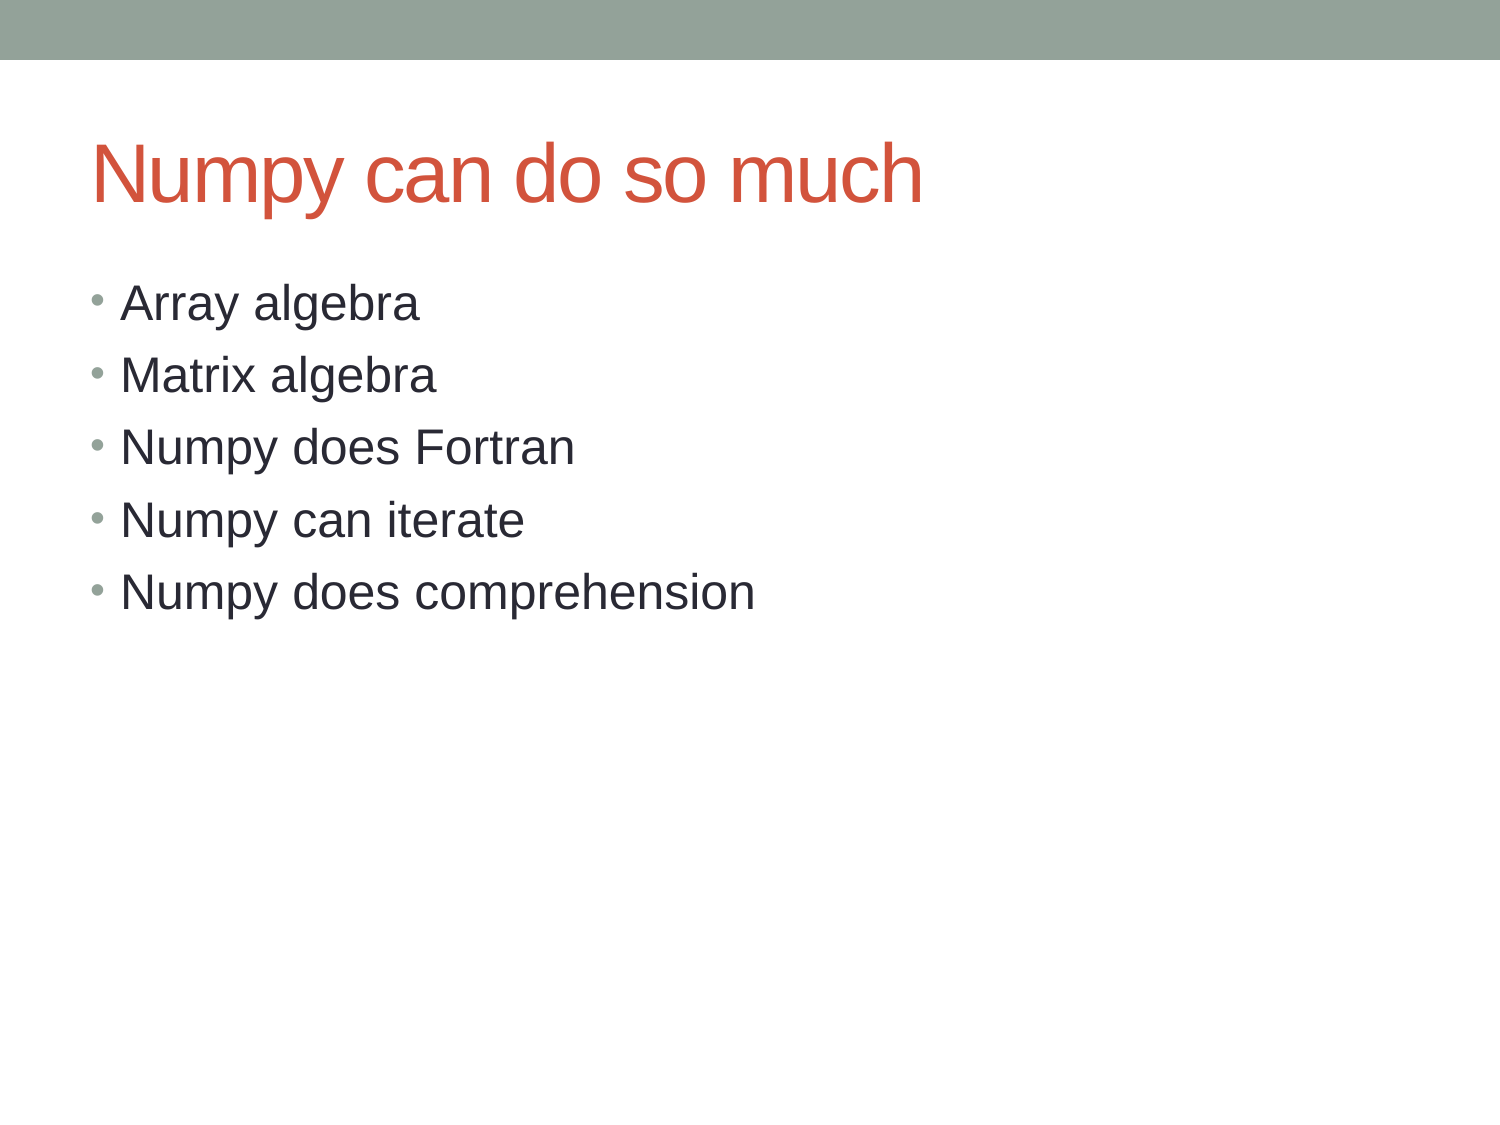

# Numpy can do so much
Array algebra
Matrix algebra
Numpy does Fortran
Numpy can iterate
Numpy does comprehension